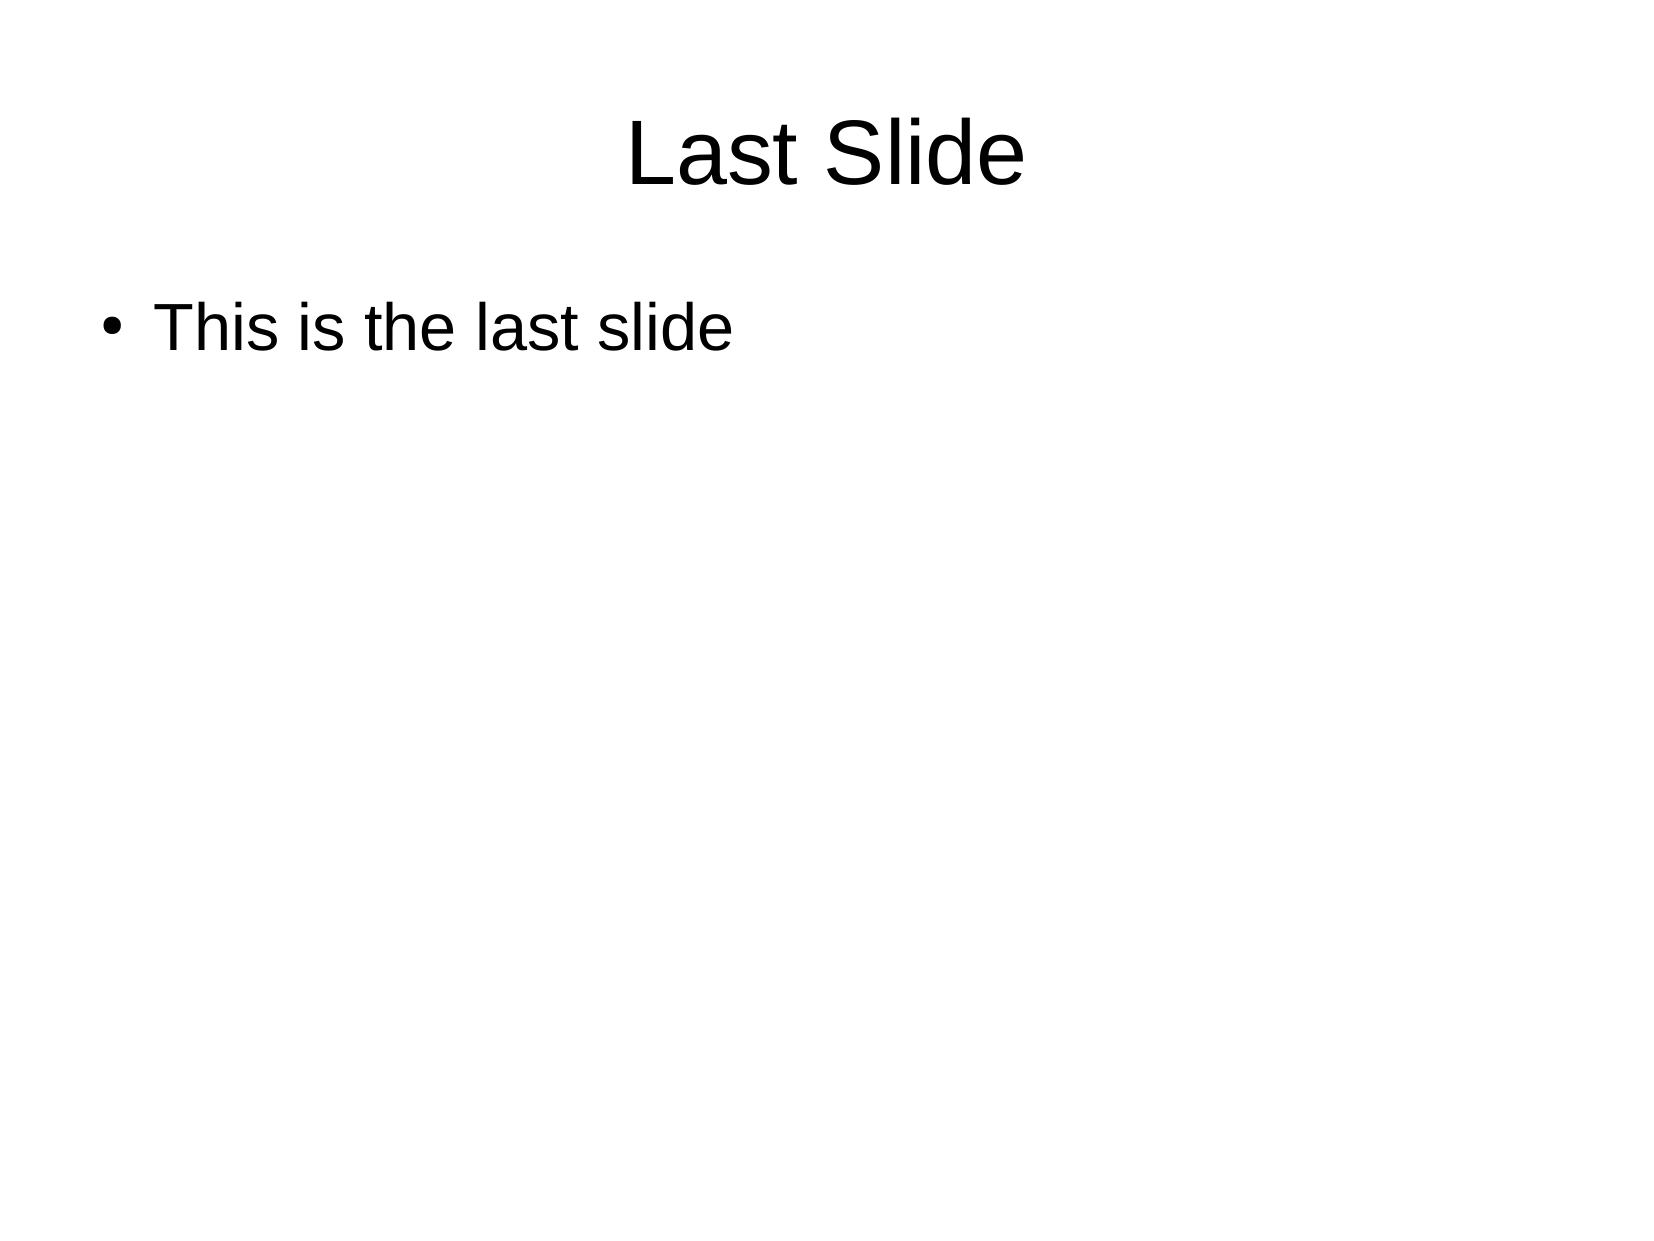

# Last Slide
This is the last slide